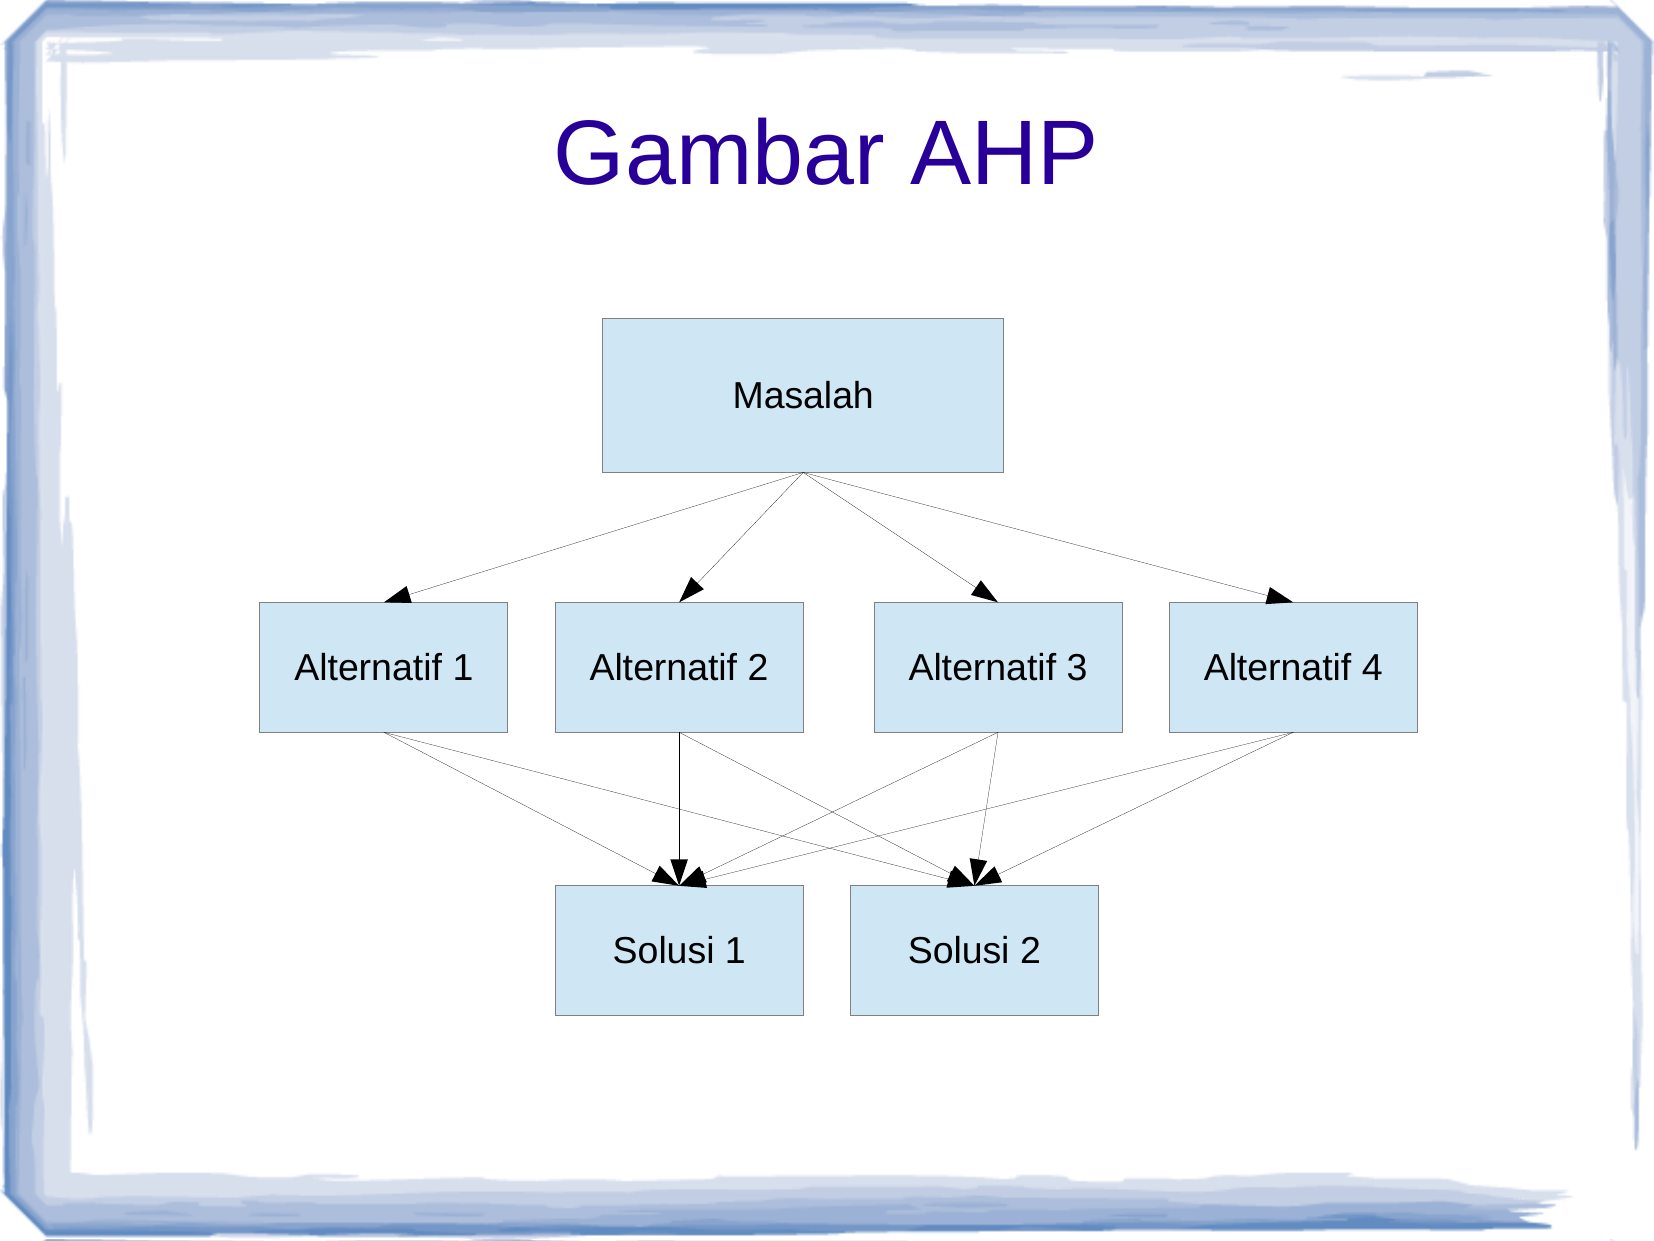

# Gambar AHP
Masalah
Alternatif 1
Alternatif 2
Alternatif 3
Alternatif 4
Solusi 1
Solusi 2